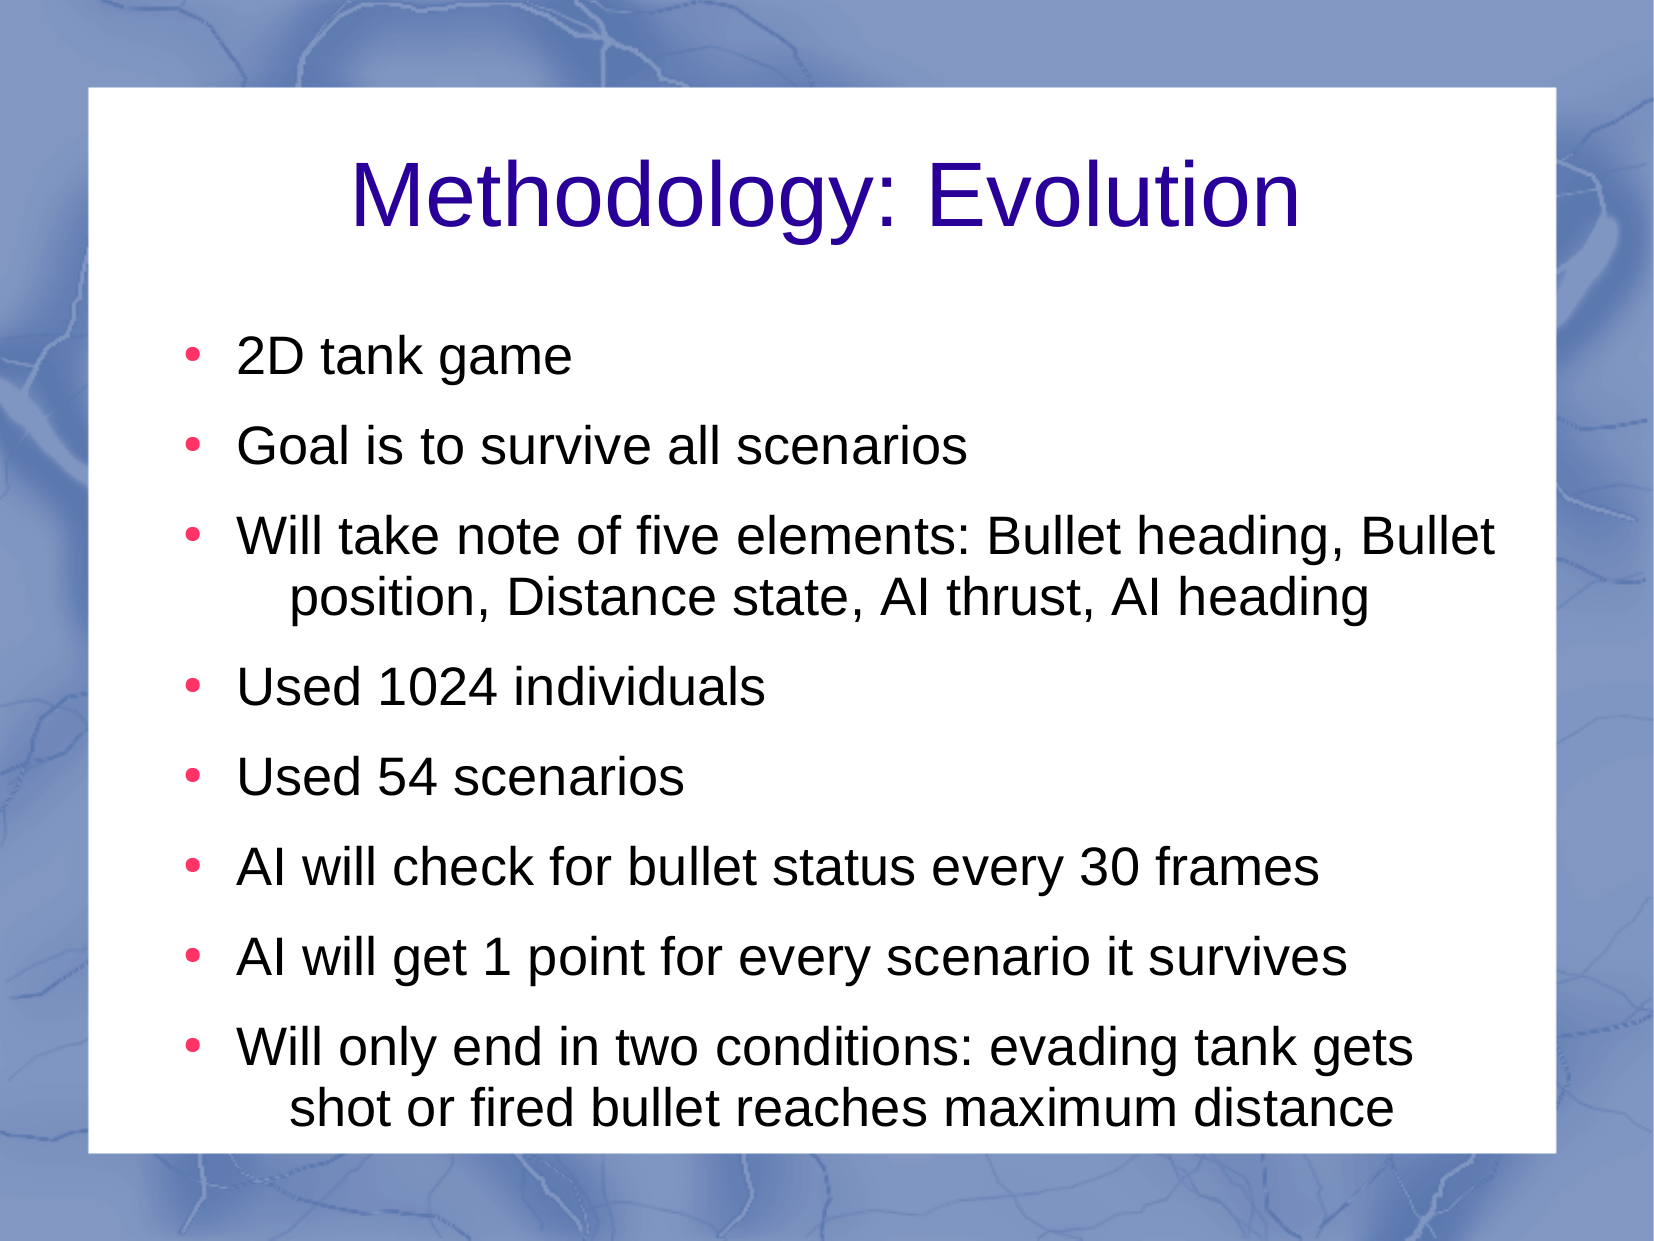

# Methodology: Evolution
2D tank game
Goal is to survive all scenarios
Will take note of five elements: Bullet heading, Bullet position, Distance state, AI thrust, AI heading
Used 1024 individuals
Used 54 scenarios
AI will check for bullet status every 30 frames
AI will get 1 point for every scenario it survives
Will only end in two conditions: evading tank gets shot or fired bullet reaches maximum distance